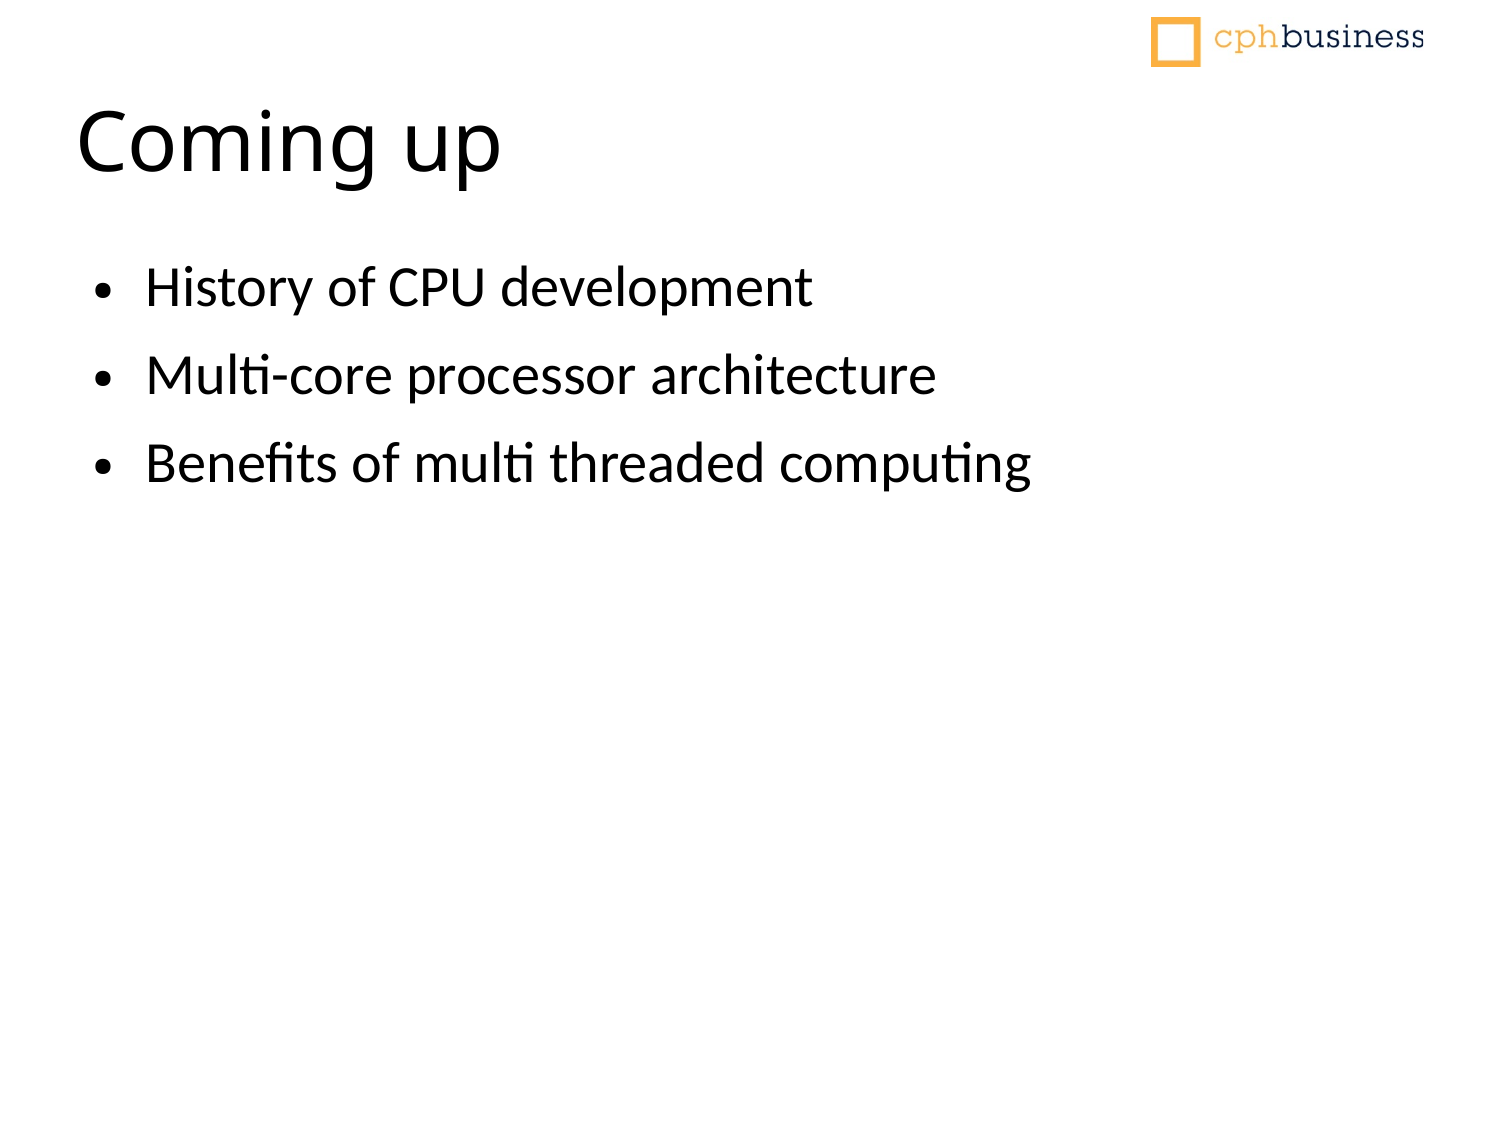

# Coming up
History of CPU development
Multi-core processor architecture
Benefits of multi threaded computing